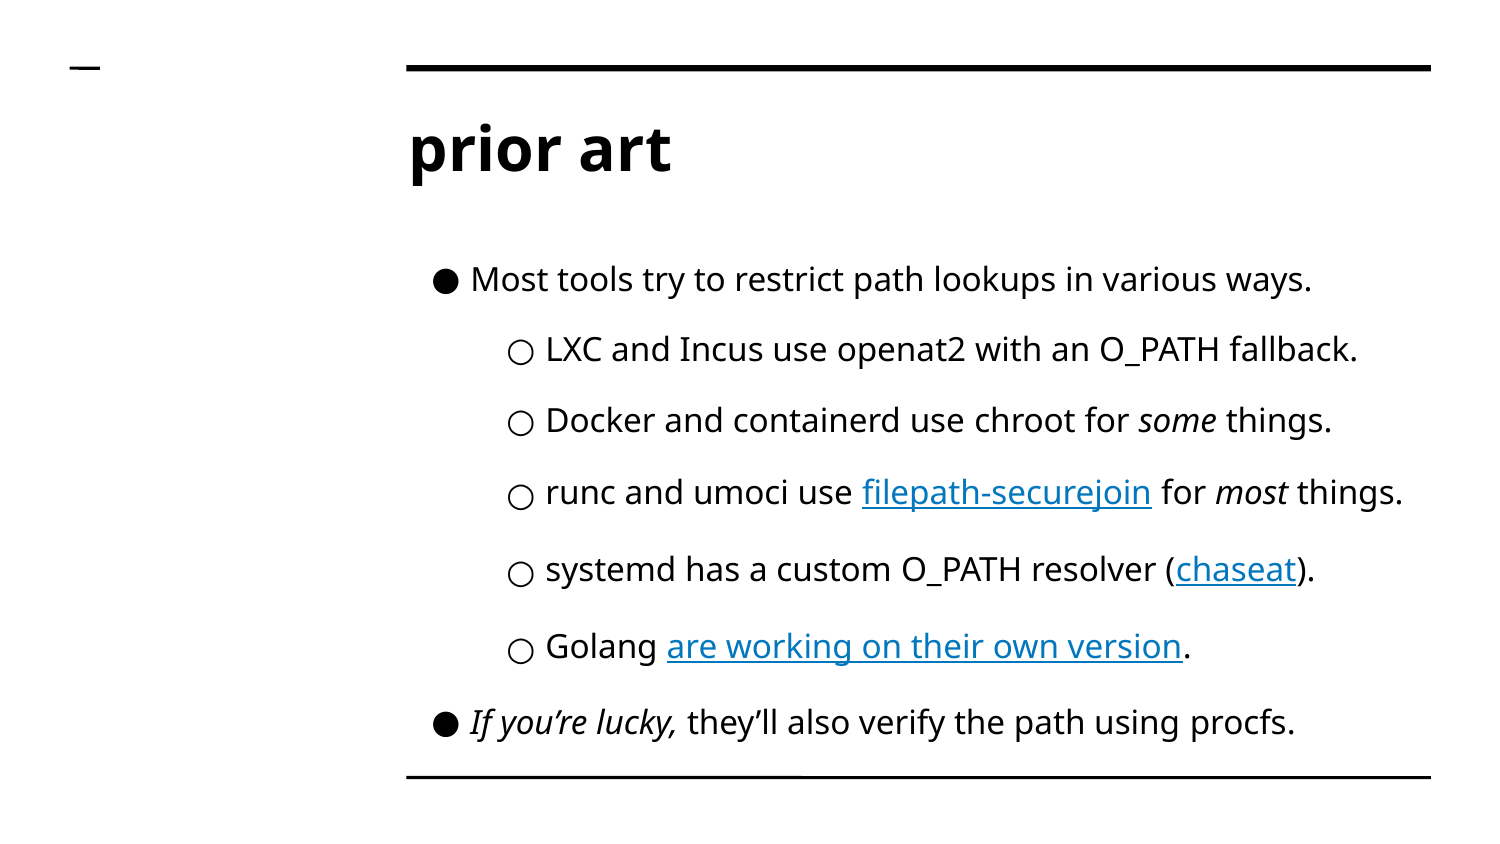

# prior art
Most tools try to restrict path lookups in various ways.
LXC and Incus use openat2 with an O_PATH fallback.
Docker and containerd use chroot for some things.
runc and umoci use filepath-securejoin for most things.
systemd has a custom O_PATH resolver (chaseat).
Golang are working on their own version.
If you’re lucky, they’ll also verify the path using procfs.